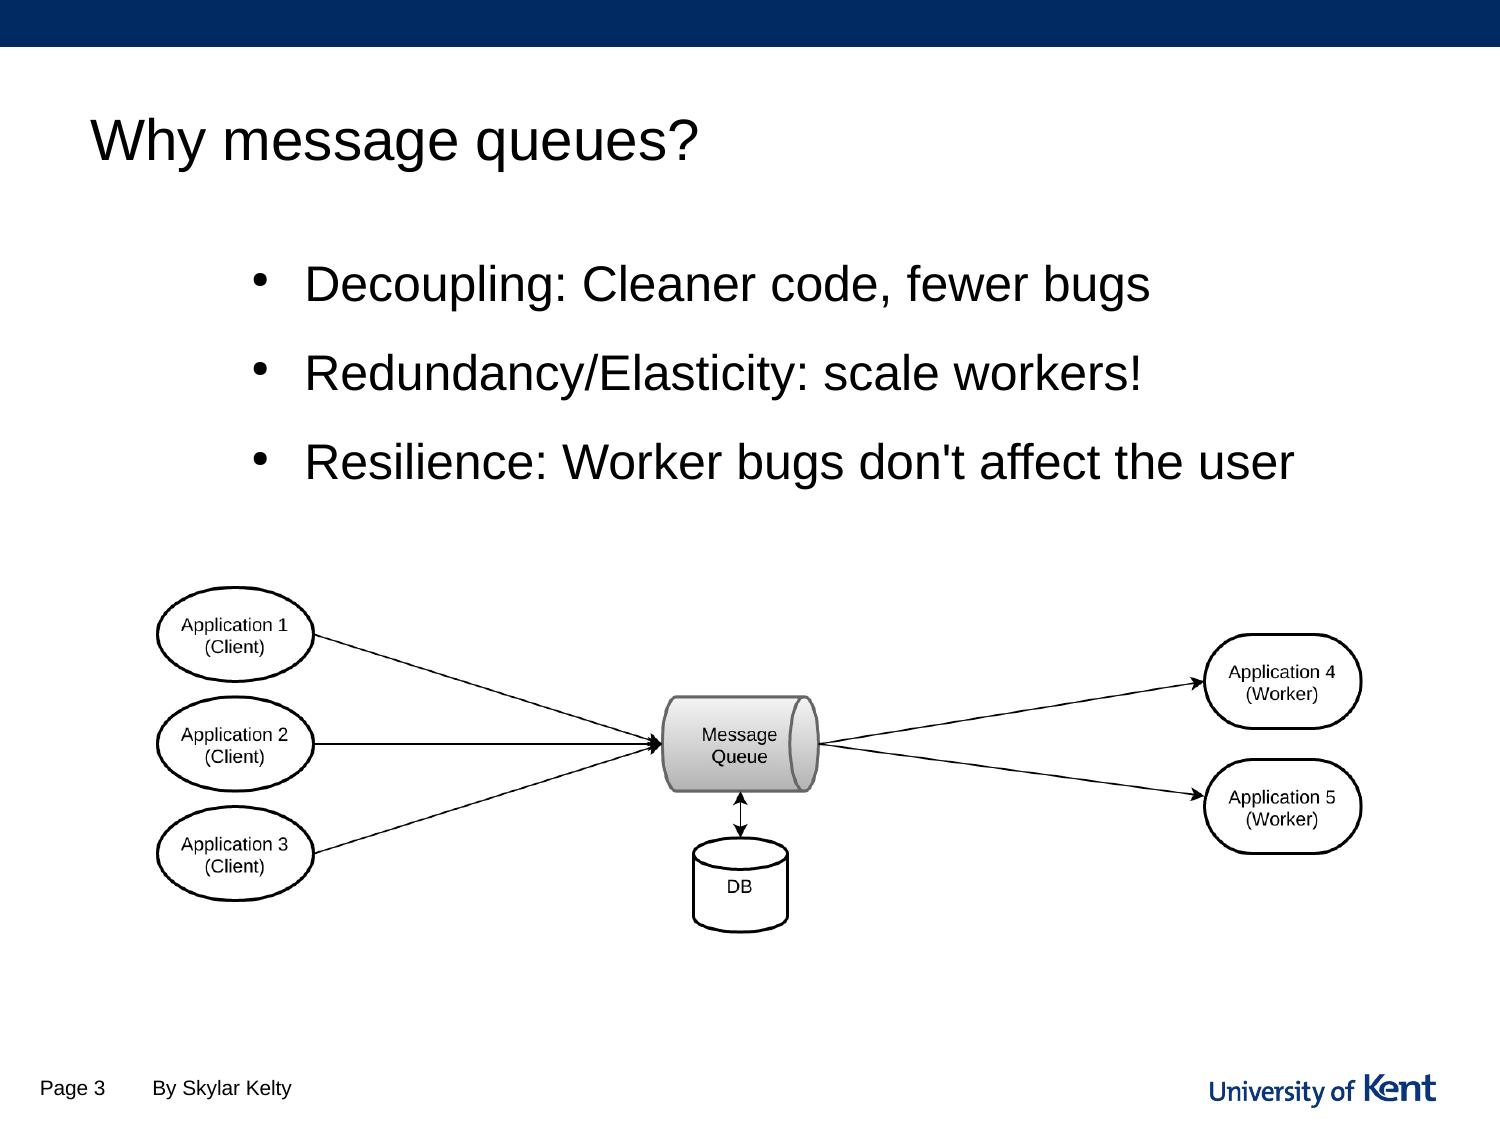

# Why message queues?
Decoupling: Cleaner code, fewer bugs
Redundancy/Elasticity: scale workers!
Resilience: Worker bugs don't affect the user
Page
By Skylar Kelty